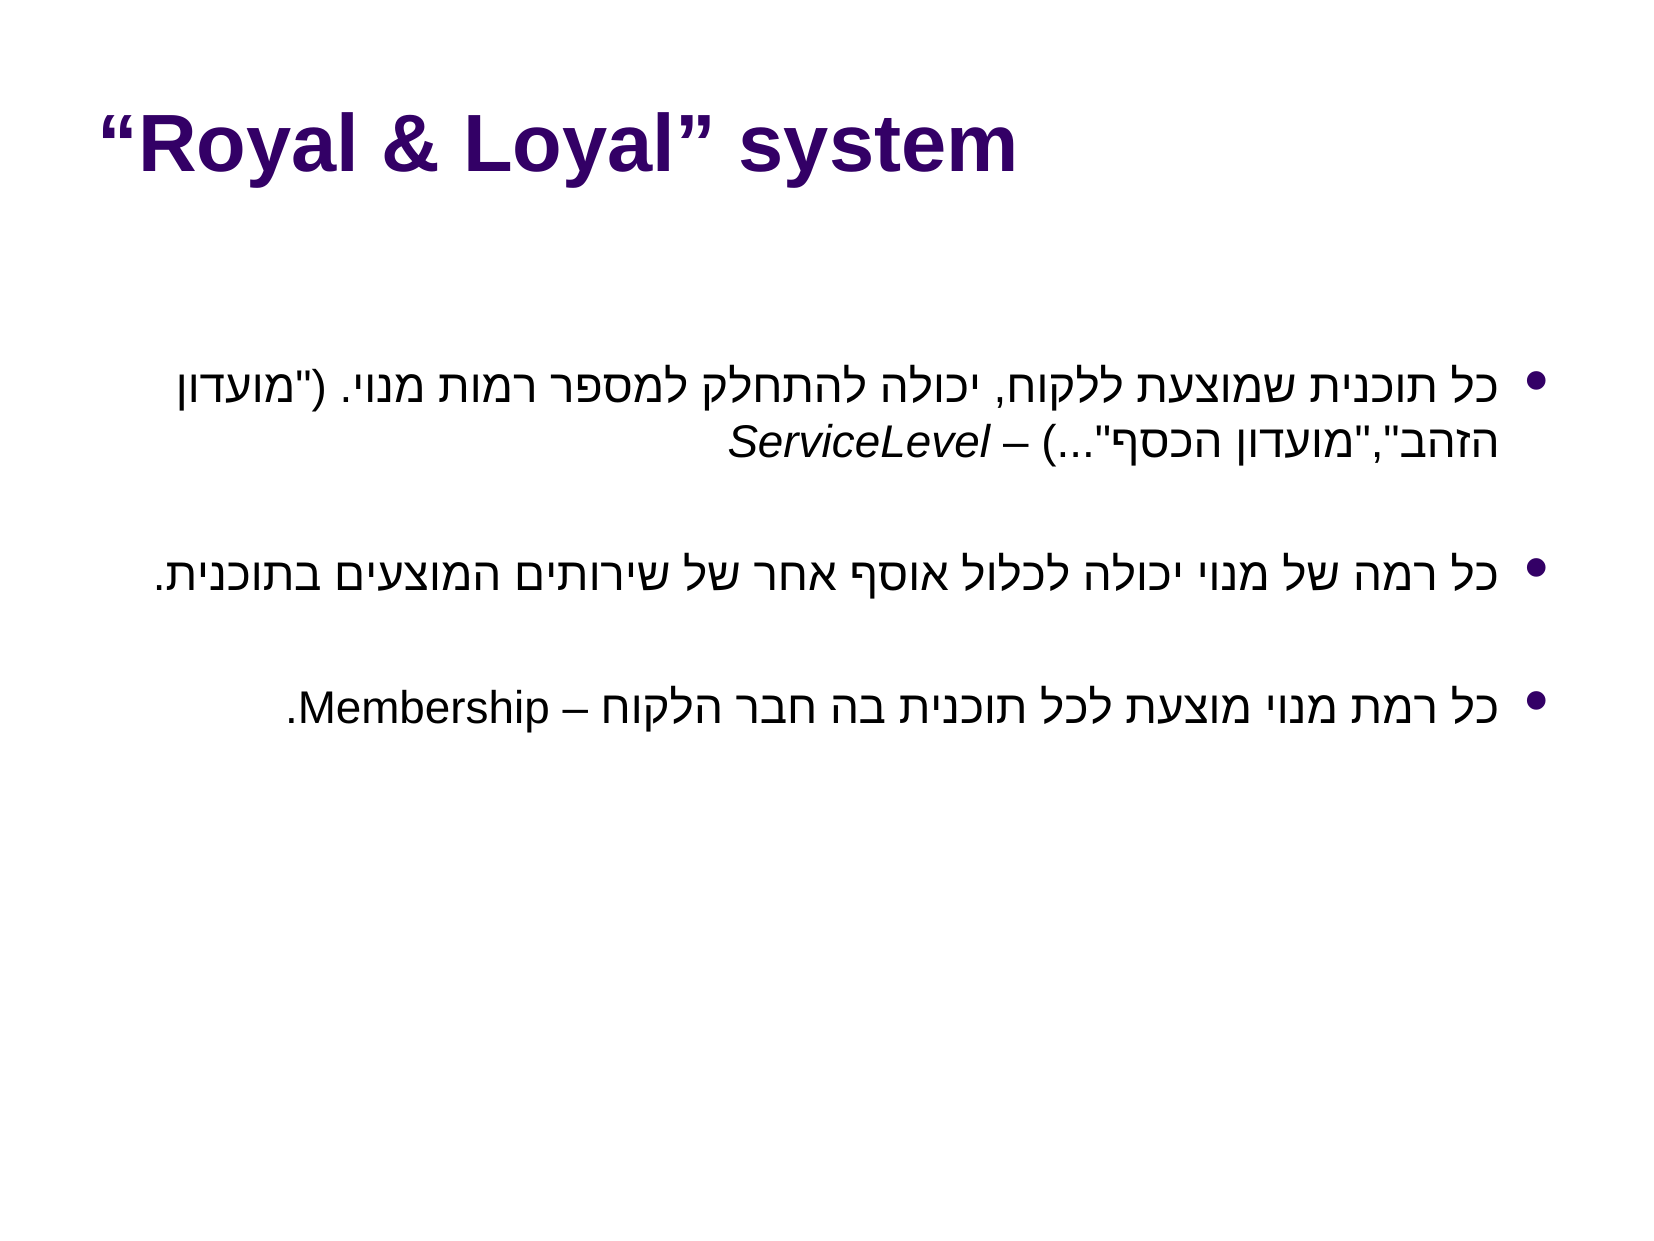

“Royal & Loyal” system
# כל תוכנית שמוצעת ללקוח, יכולה להתחלק למספר רמות מנוי. ("מועדון הזהב","מועדון הכסף"...) – ServiceLevel
כל רמה של מנוי יכולה לכלול אוסף אחר של שירותים המוצעים בתוכנית.
כל רמת מנוי מוצעת לכל תוכנית בה חבר הלקוח – Membership.